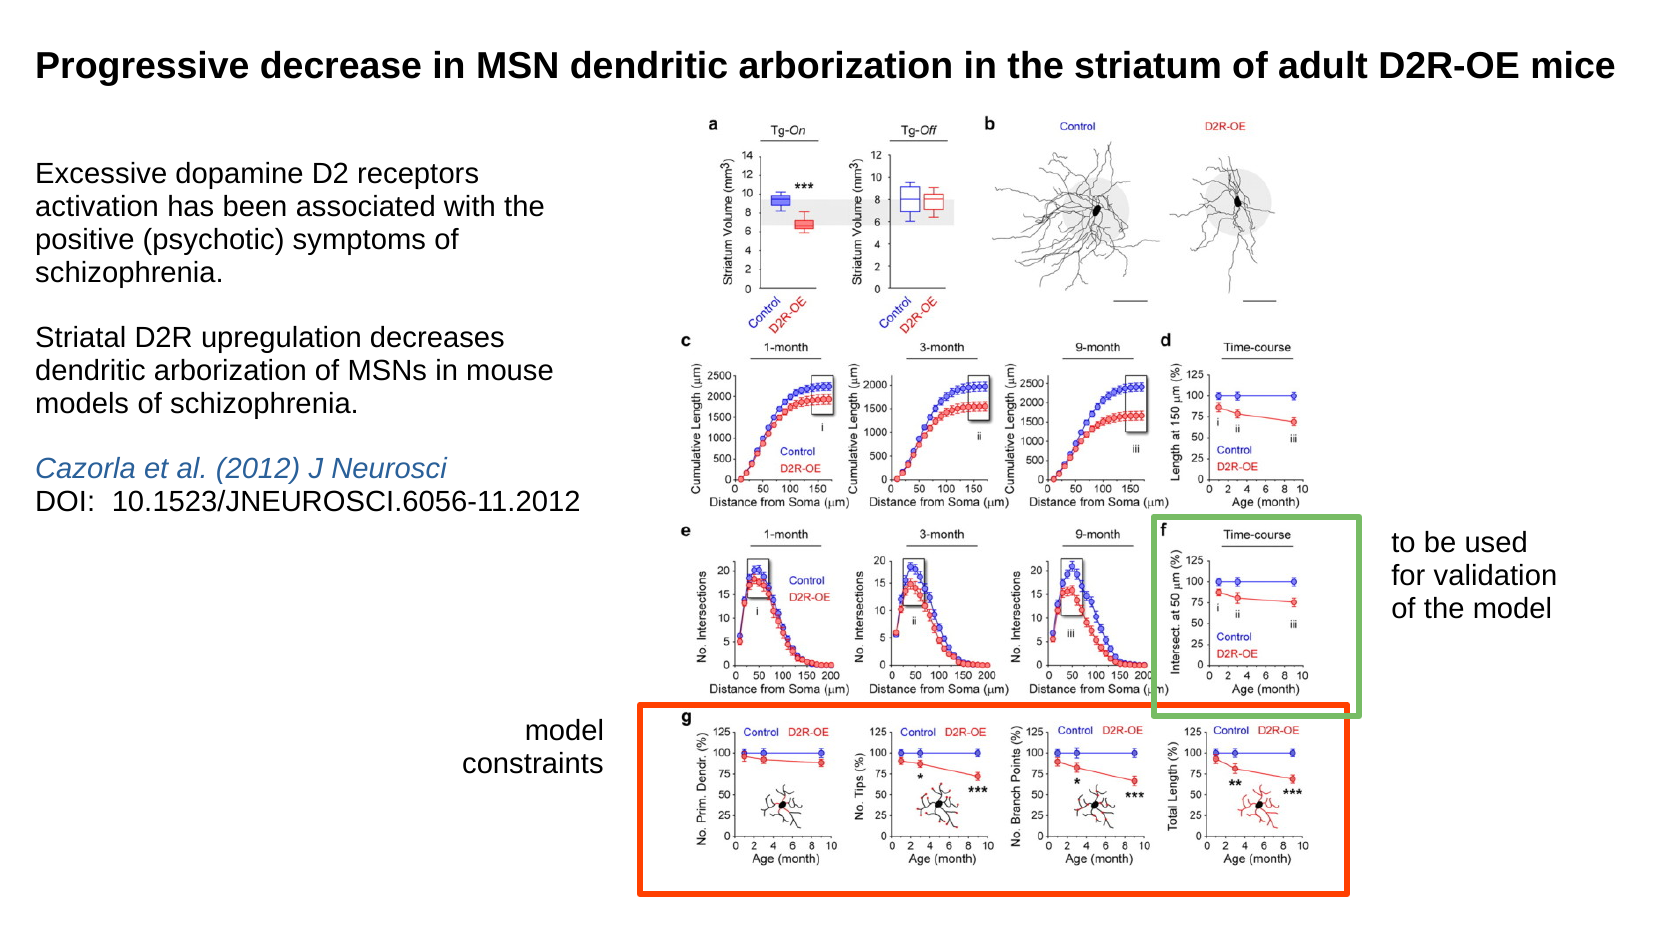

Progressive decrease in MSN dendritic arborization in the striatum of adult D2R-OE mice
Excessive dopamine D2 receptors activation has been associated with the positive (psychotic) symptoms of schizophrenia.
Striatal D2R upregulation decreases dendritic arborization of MSNs in mouse models of schizophrenia.
Cazorla et al. (2012) J Neurosci
DOI: 10.1523/JNEUROSCI.6056-11.2012
to be used
for validation
of the model
model
constraints